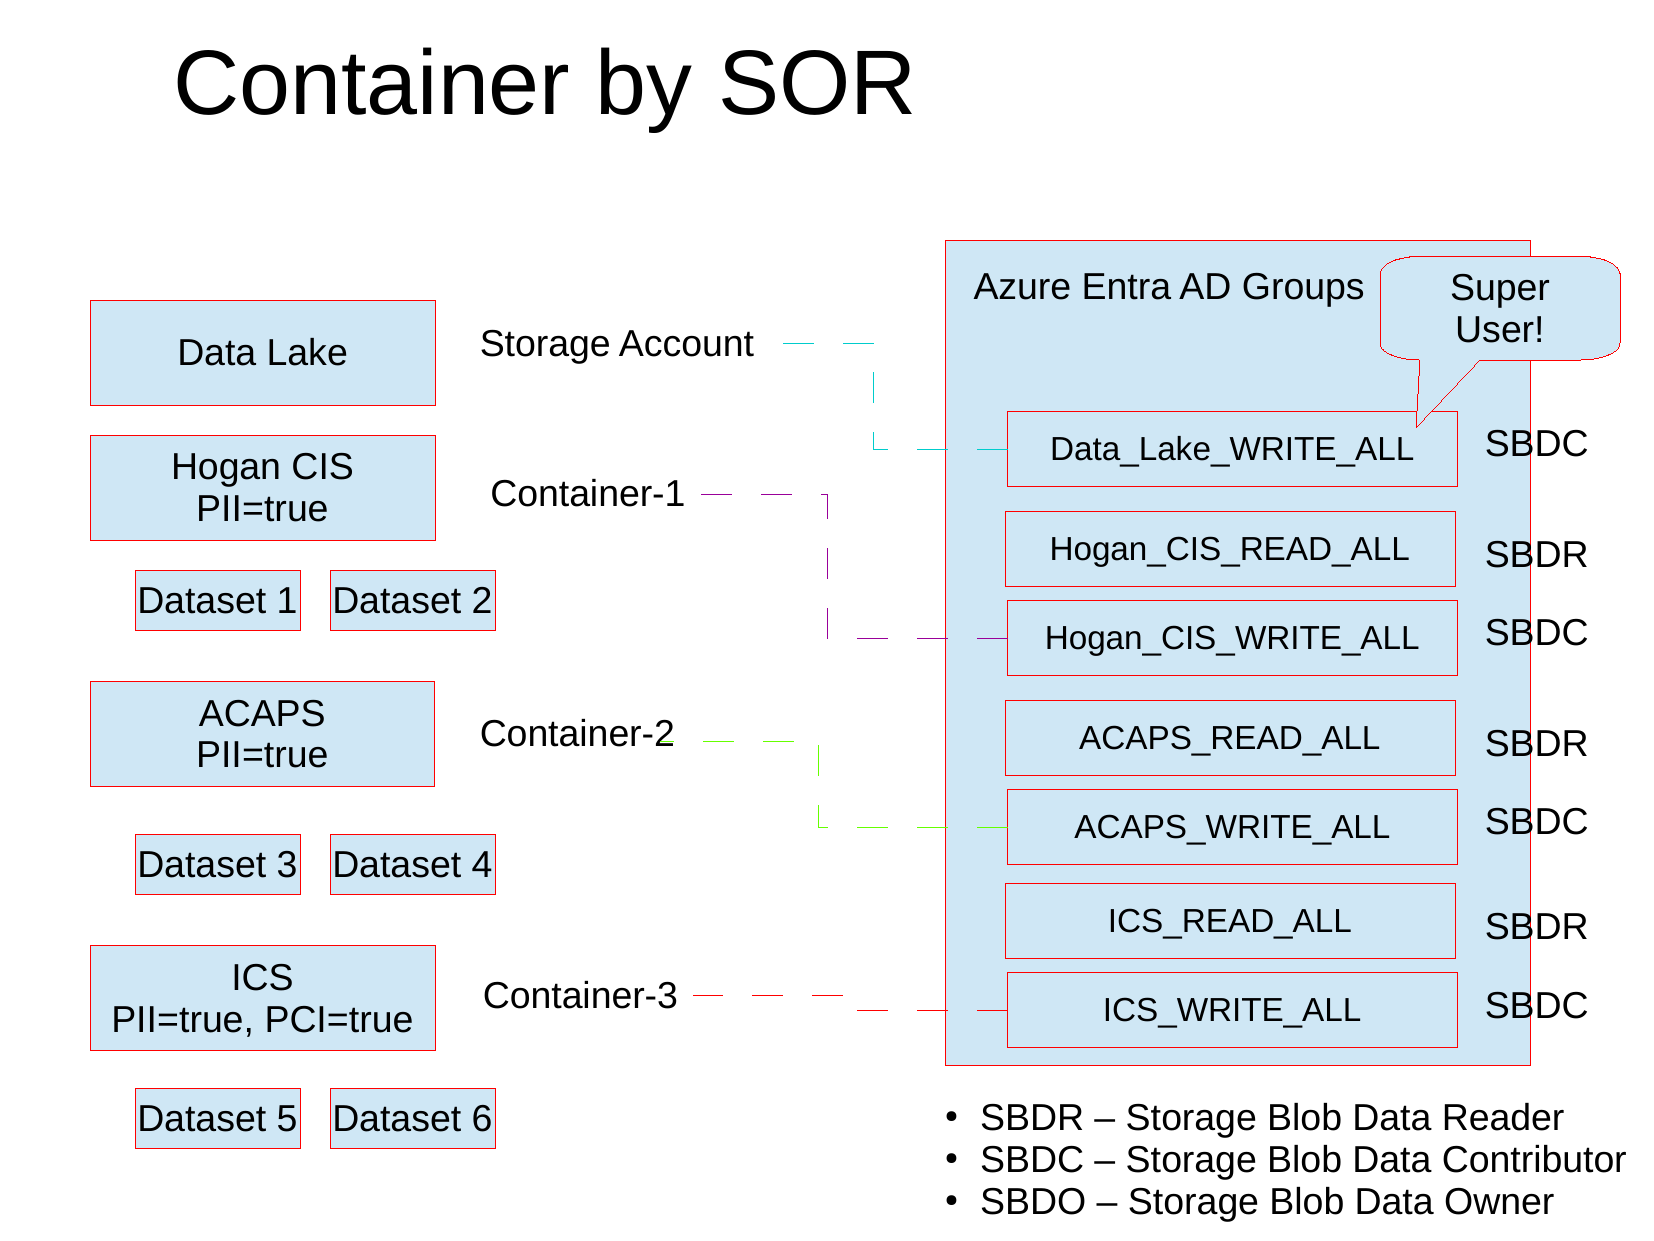

# Container by SOR
Super
User!
Azure Entra AD Groups
Data Lake
Storage Account
Data_Lake_WRITE_ALL
SBDC
Hogan CIS
PII=true
Container-1
Hogan_CIS_READ_ALL
SBDR
Dataset 1
Dataset 2
Hogan_CIS_WRITE_ALL
SBDC
ACAPS
PII=true
ACAPS_READ_ALL
Container-2
SBDR
ACAPS_WRITE_ALL
SBDC
Dataset 3
Dataset 4
ICS_READ_ALL
SBDR
ICS
PII=true, PCI=true
Container-3
ICS_WRITE_ALL
SBDC
Dataset 5
Dataset 6
SBDR – Storage Blob Data Reader
SBDC – Storage Blob Data Contributor
SBDO – Storage Blob Data Owner